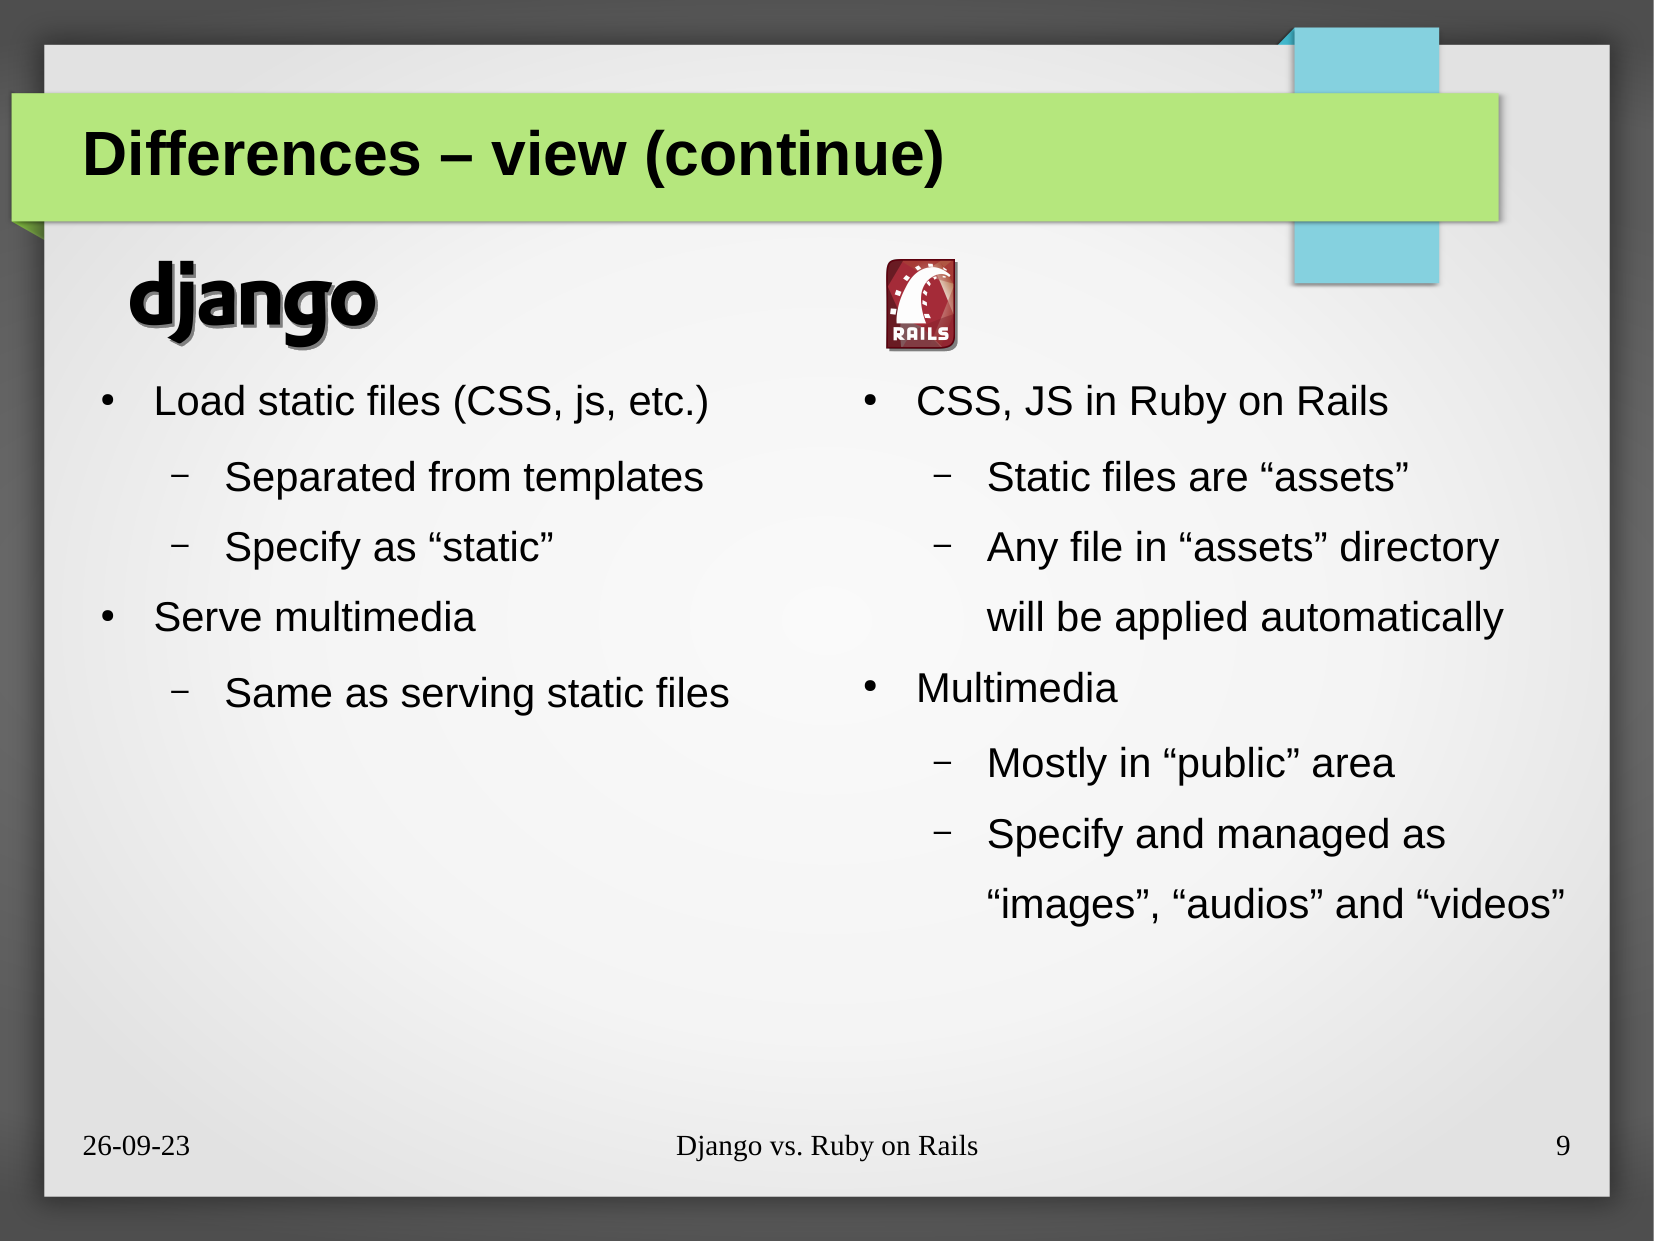

# Differences – view (continue)
Load static files (CSS, js, etc.)
Separated from templates
Specify as “static”
Serve multimedia
Same as serving static files
CSS, JS in Ruby on Rails
Static files are “assets”
Any file in “assets” directory
will be applied automatically
Multimedia
Mostly in “public” area
Specify and managed as
“images”, “audios” and “videos”
Django vs. Ruby on Rails
9